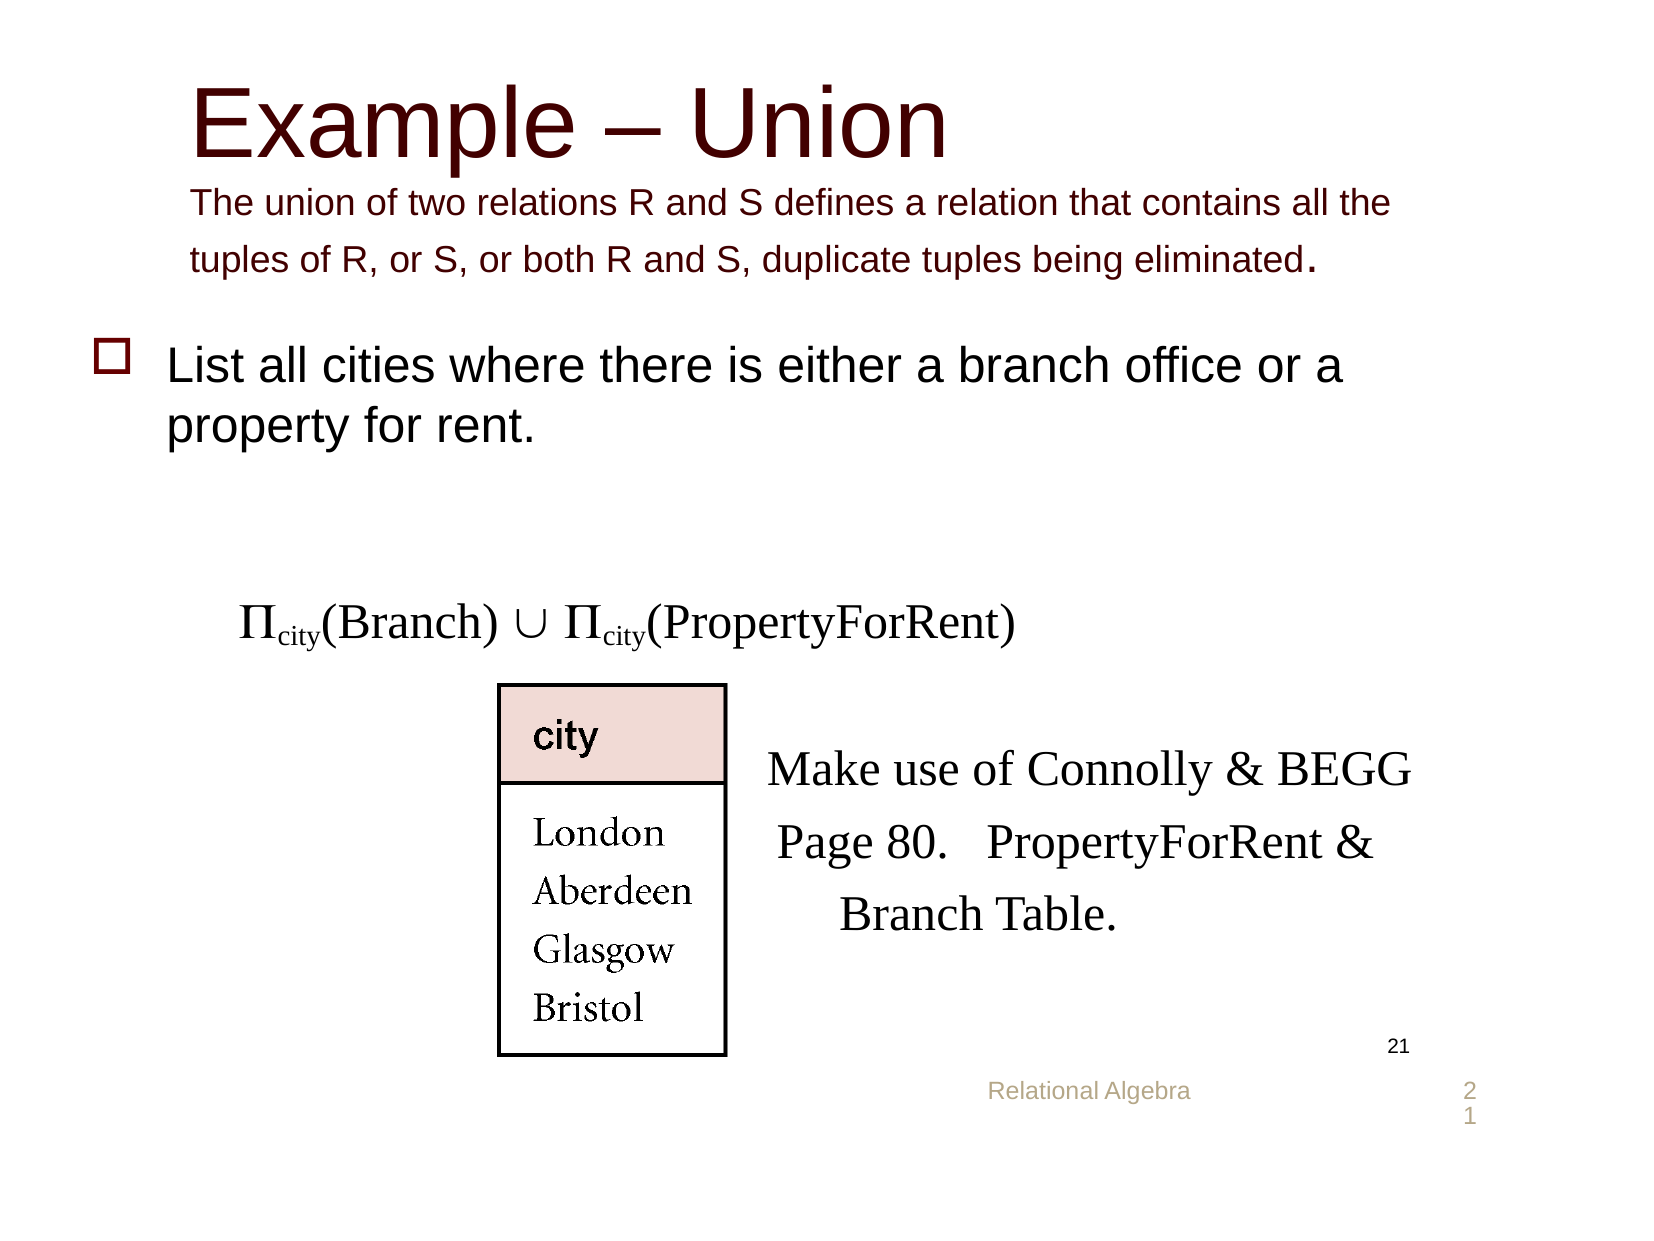

Example – Union
The union of two relations R and S defines a relation that contains all the tuples of R, or S, or both R and S, duplicate tuples being eliminated.
List all cities where there is either a branch office or a property for rent.
	city(Branch)  city(PropertyForRent)‏
 Make use of Connolly & BEGG
				 Page 80. PropertyForRent &
						Branch Table.
Relational Algebra